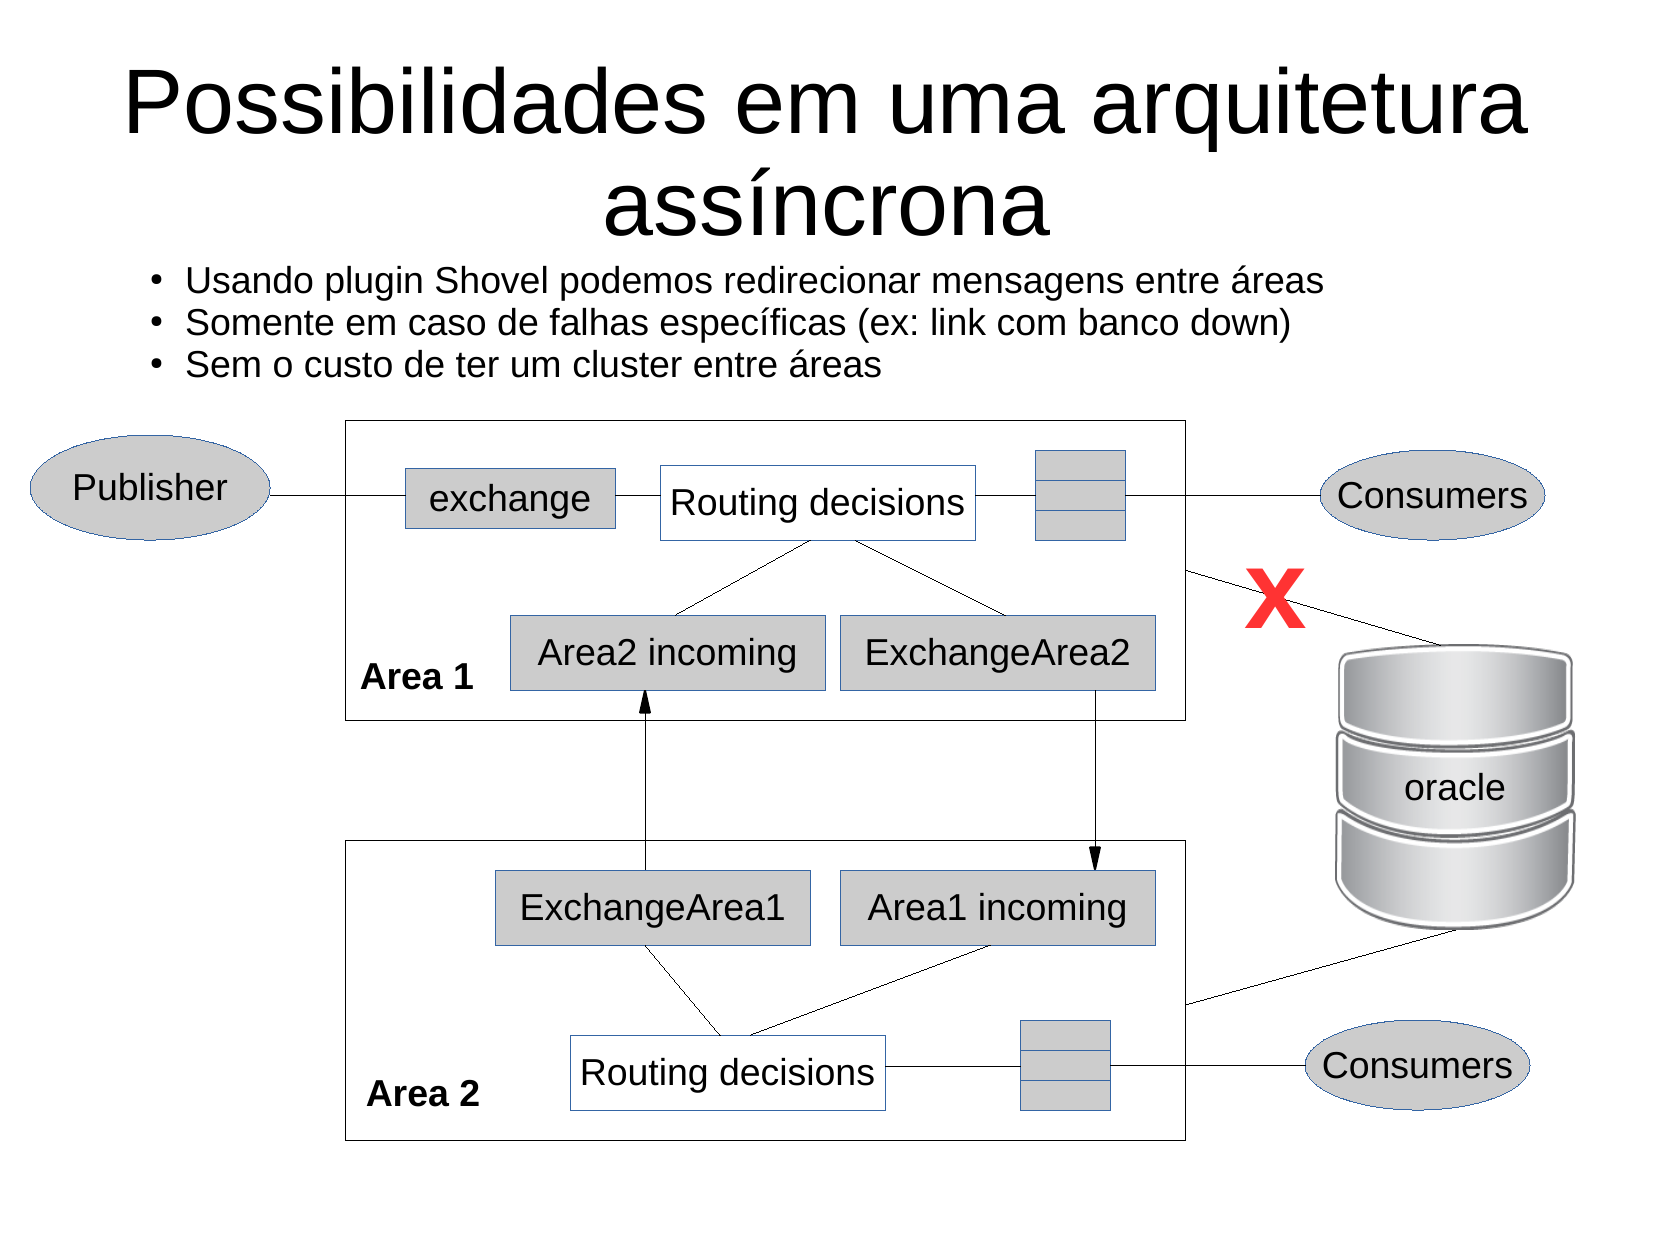

# Possibilidades em uma arquitetura assíncrona
Usando plugin Shovel podemos redirecionar mensagens entre áreas
Somente em caso de falhas específicas (ex: link com banco down)
Sem o custo de ter um cluster entre áreas
Publisher
Consumers
Routing decisions
exchange
x
Area2 incoming
ExchangeArea2
oracle
Area 1
ExchangeArea1
Area1 incoming
Consumers
Routing decisions
Area 2